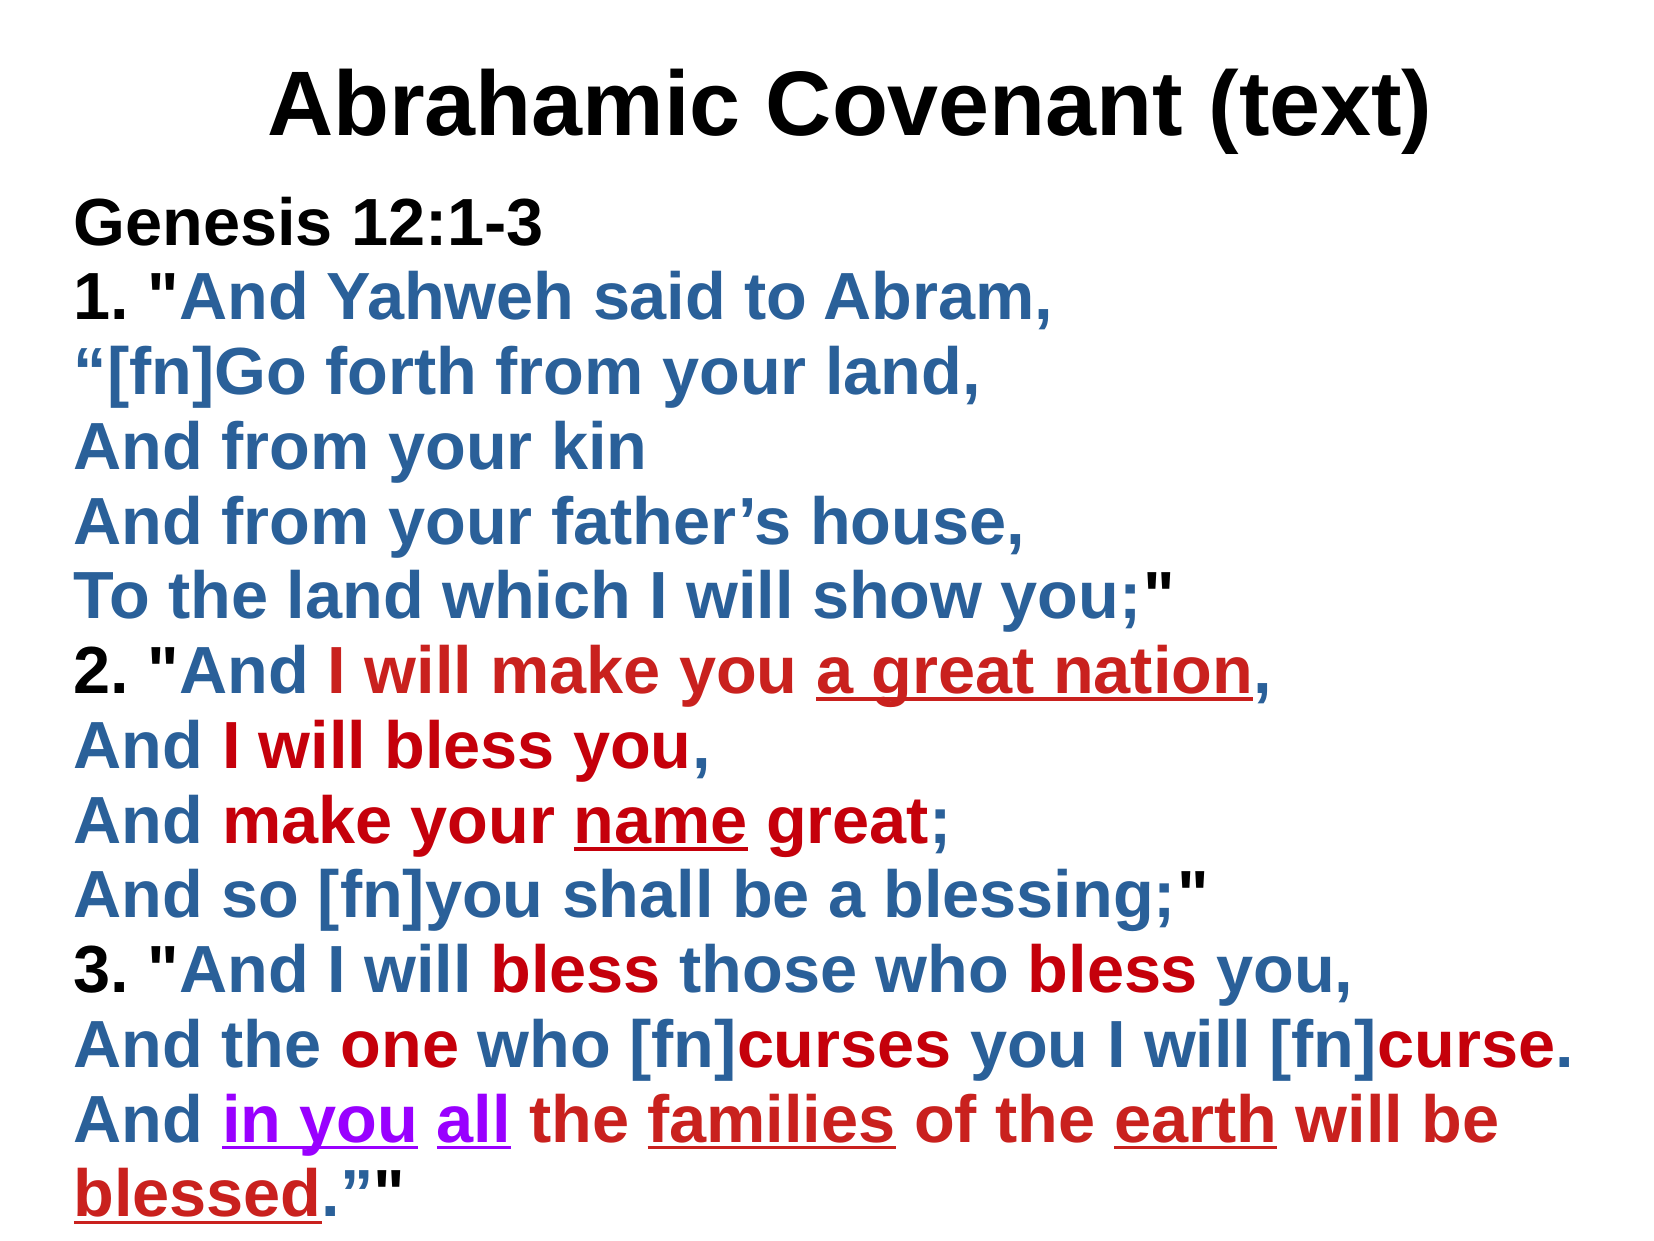

Abrahamic Covenant (text)
Genesis 12:1-3
1. "And Yahweh said to Abram,
“[fn]Go forth from your land,
And from your kin
And from your father’s house,
To the land which I will show you;"
2. "And I will make you a great nation,
And I will bless you,
And make your name great;
And so [fn]you shall be a blessing;"
3. "And I will bless those who bless you,
And the one who [fn]curses you I will [fn]curse.
And in you all the families of the earth will be blessed.”"